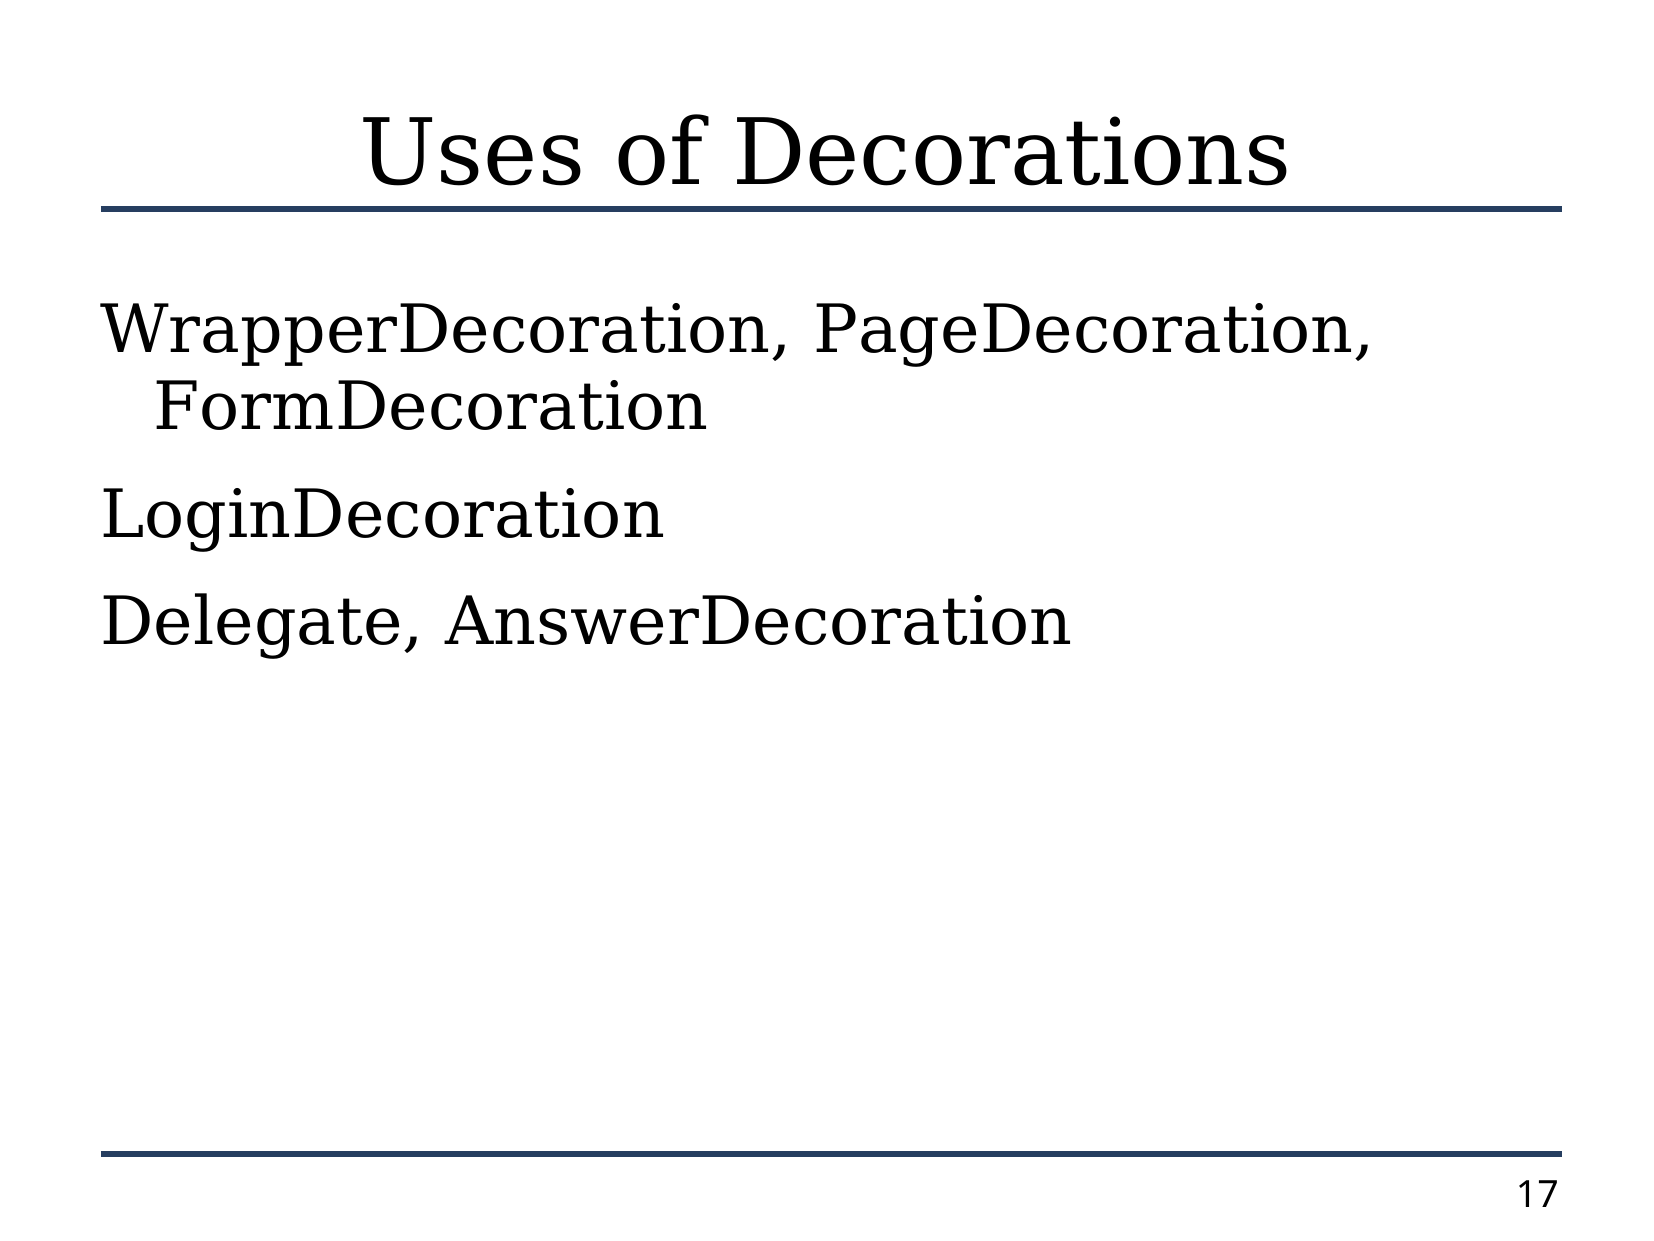

# Uses of Decorations
WrapperDecoration, PageDecoration, FormDecoration
LoginDecoration
Delegate, AnswerDecoration